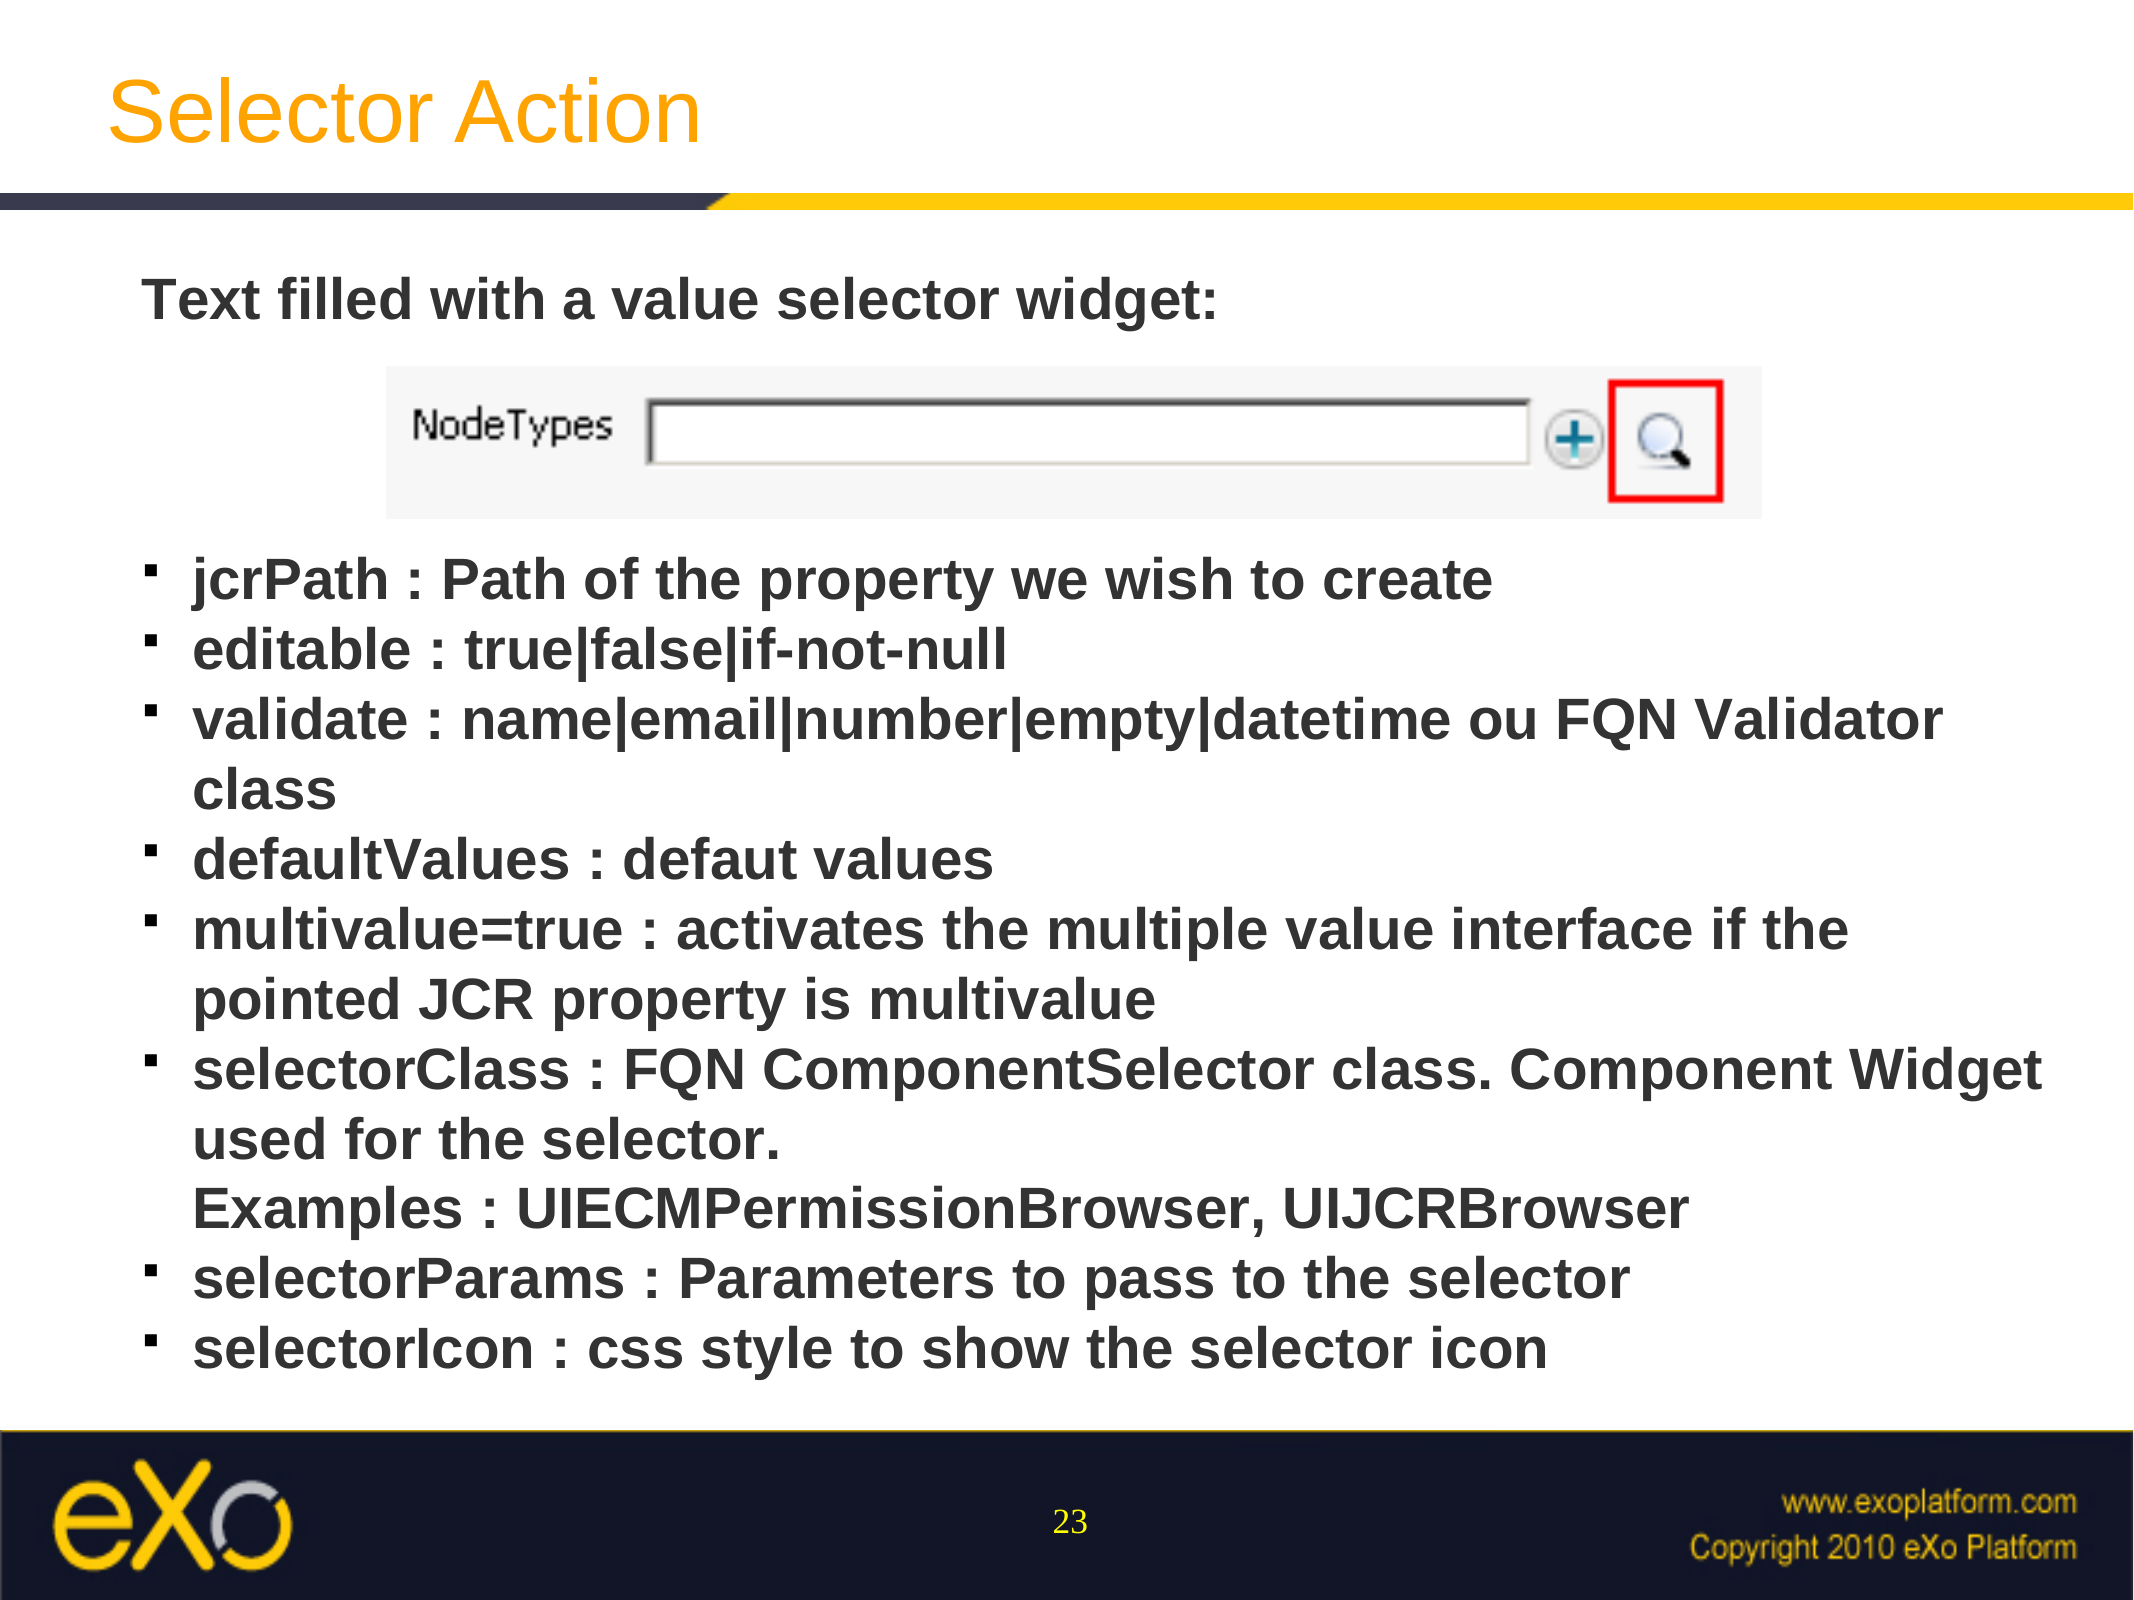

# Selector Action
Text filled with a value selector widget:
jcrPath : Path of the property we wish to create
editable : true|false|if-not-null
validate : name|email|number|empty|datetime ou FQN Validator class
defaultValues : defaut values
multivalue=true : activates the multiple value interface if the pointed JCR property is multivalue
selectorClass : FQN ComponentSelector class. Component Widget used for the selector.
Examples : UIECMPermissionBrowser, UIJCRBrowser
selectorParams : Parameters to pass to the selector
selectorIcon : css style to show the selector icon